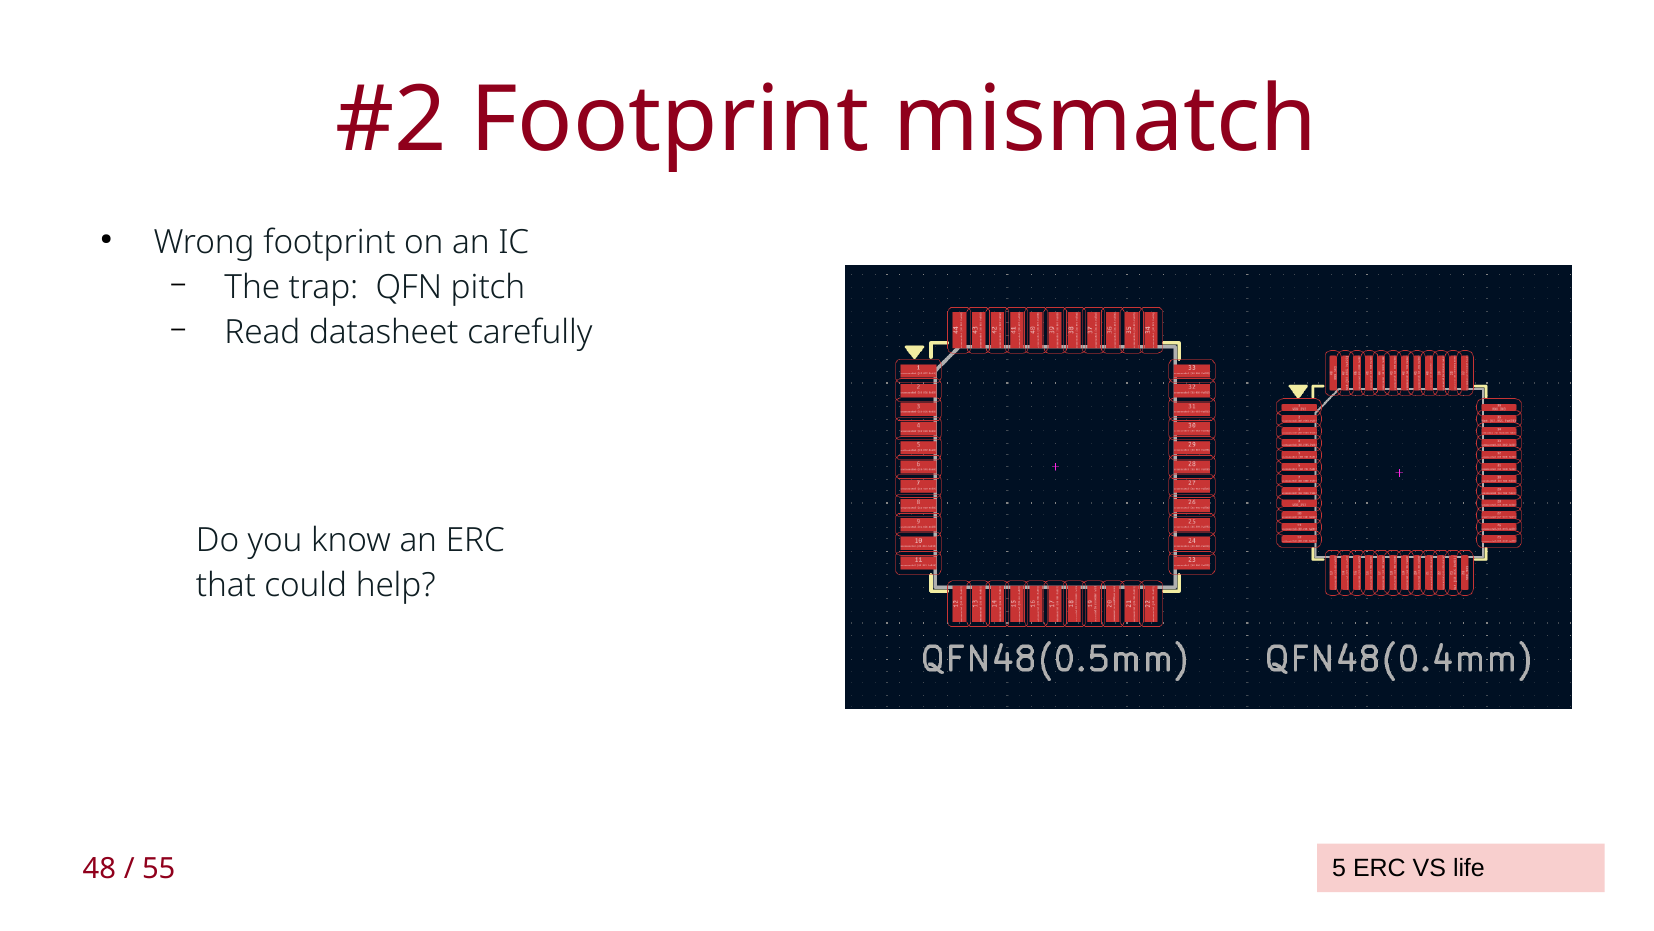

# #2 Footprint mismatch
Wrong footprint on an IC
The trap: QFN pitch
Read datasheet carefully
Do you know an ERC
that could help?
5 ERC VS life
48